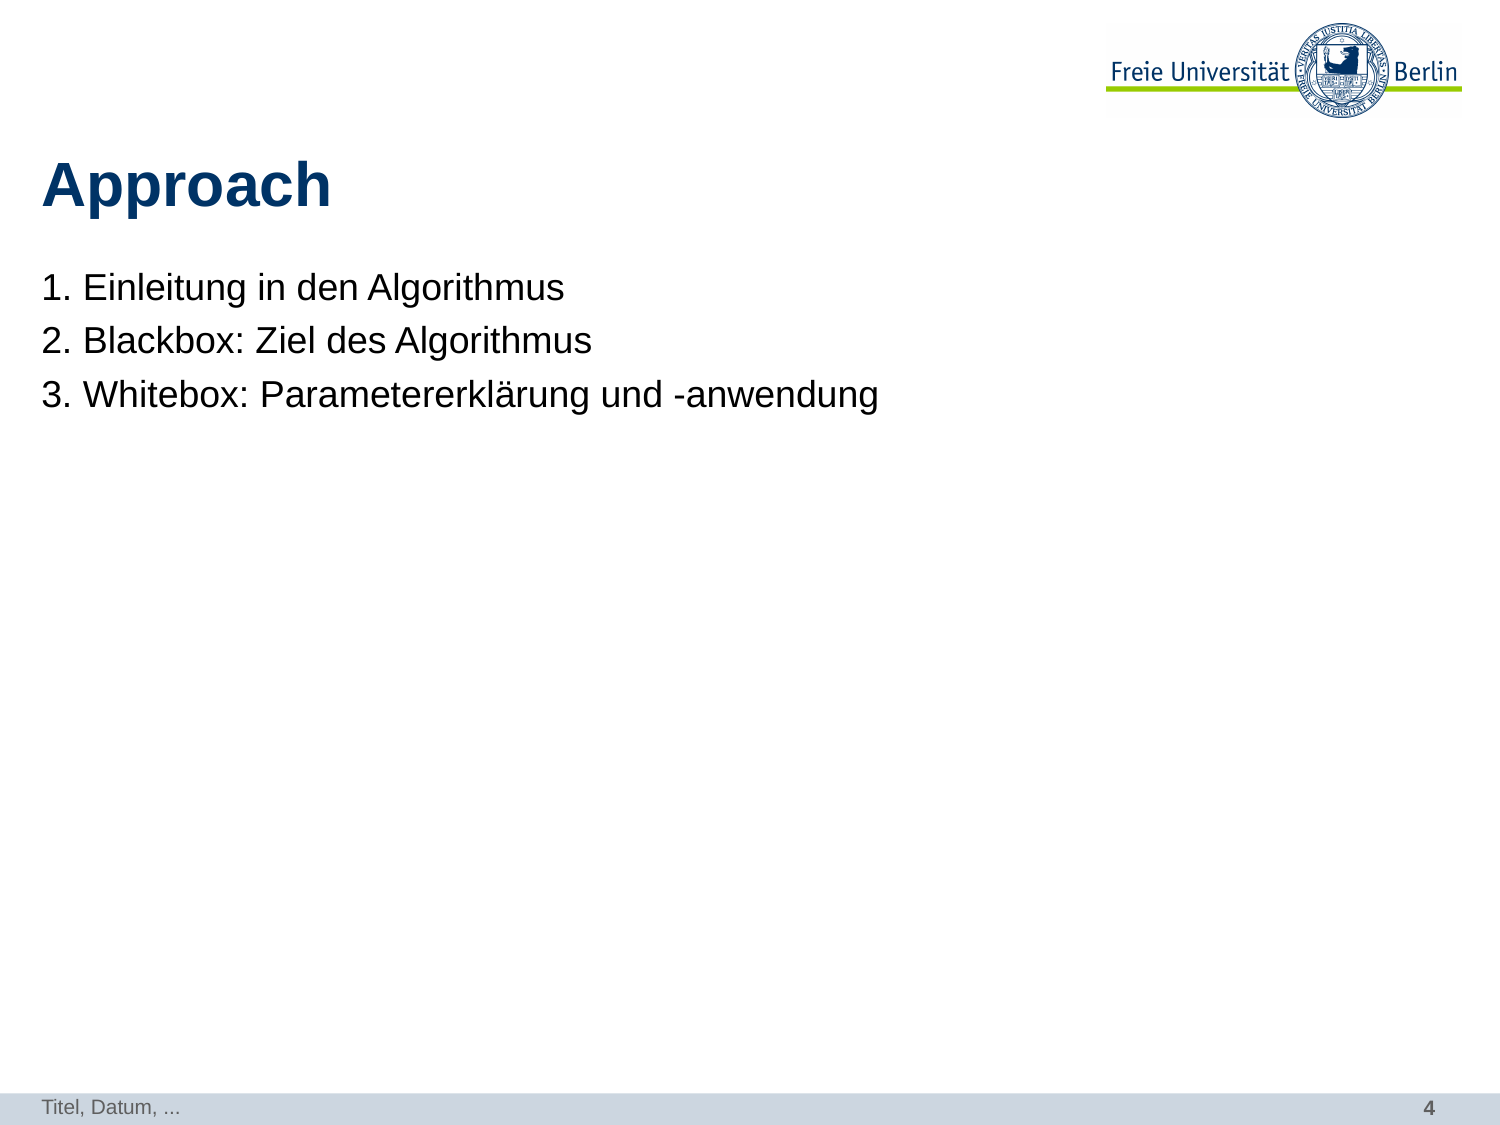

# Approach
1. Einleitung in den Algorithmus
2. Blackbox: Ziel des Algorithmus
3. Whitebox: Parametererklärung und -anwendung